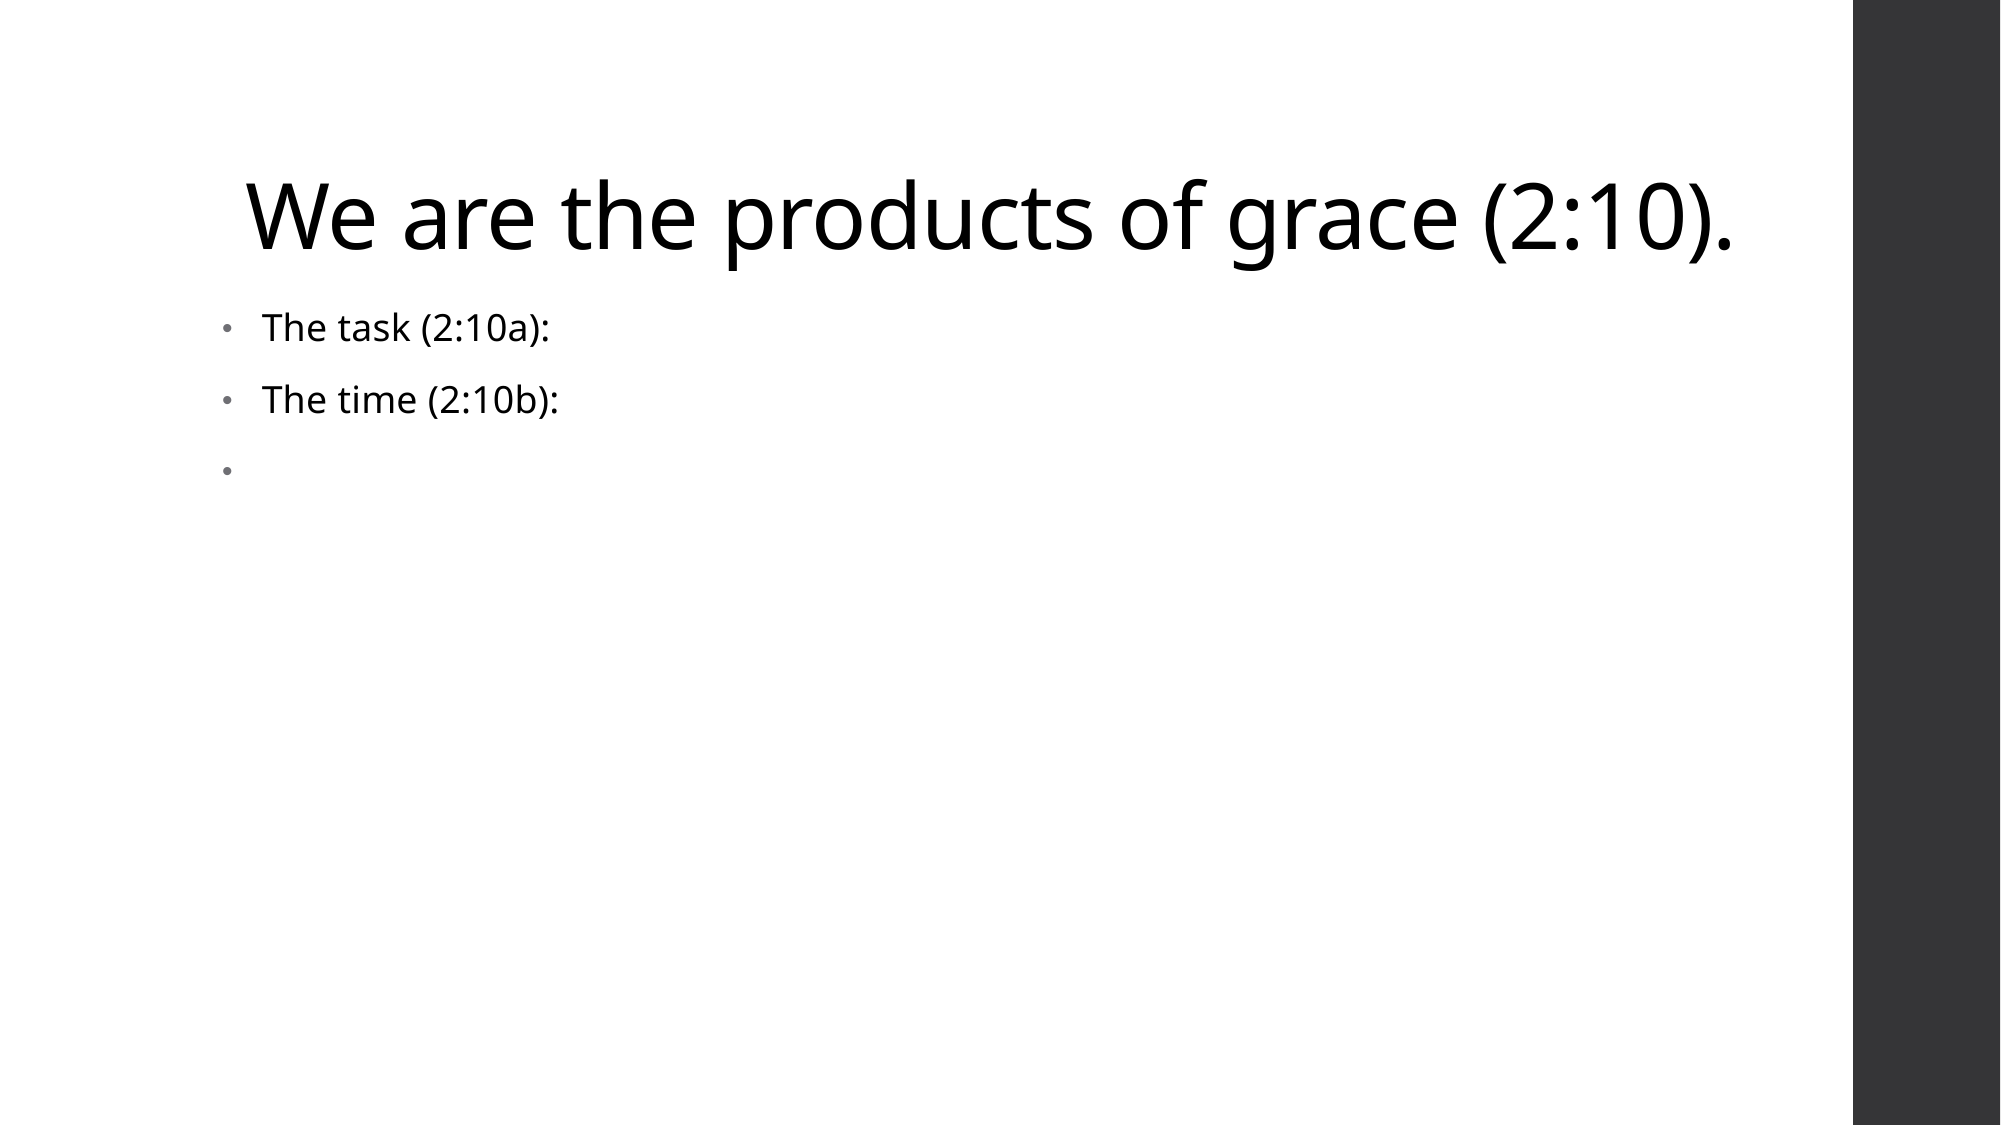

# We are the products of grace (2:10).
 The task (2:10a):
 The time (2:10b):